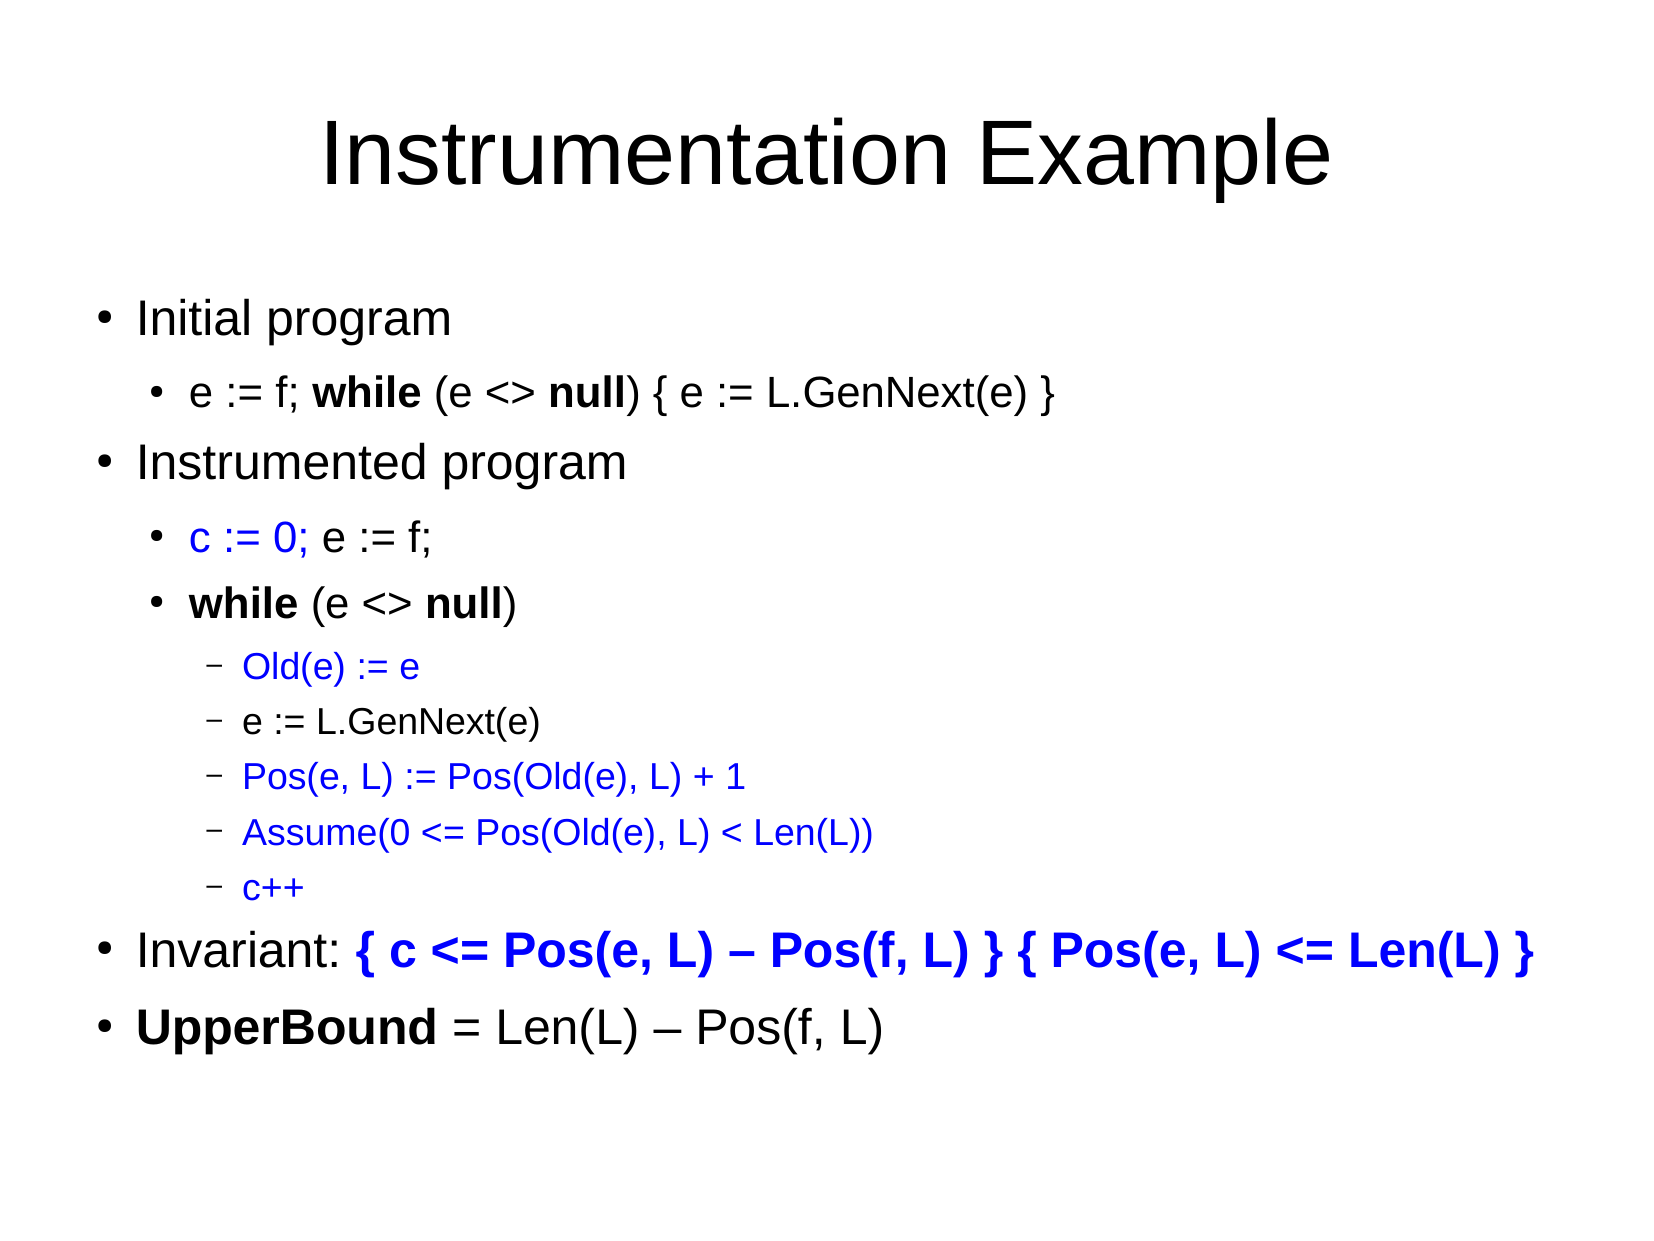

# Instrumentation Example
Initial program
e := f; while (e <> null) { e := L.GenNext(e) }
Instrumented program
c := 0; e := f;
while (e <> null)
Old(e) := e
e := L.GenNext(e)
Pos(e, L) := Pos(Old(e), L) + 1
Assume(0 <= Pos(Old(e), L) < Len(L))
c++
Invariant: { c <= Pos(e, L) – Pos(f, L) } { Pos(e, L) <= Len(L) }
UpperBound = Len(L) – Pos(f, L)